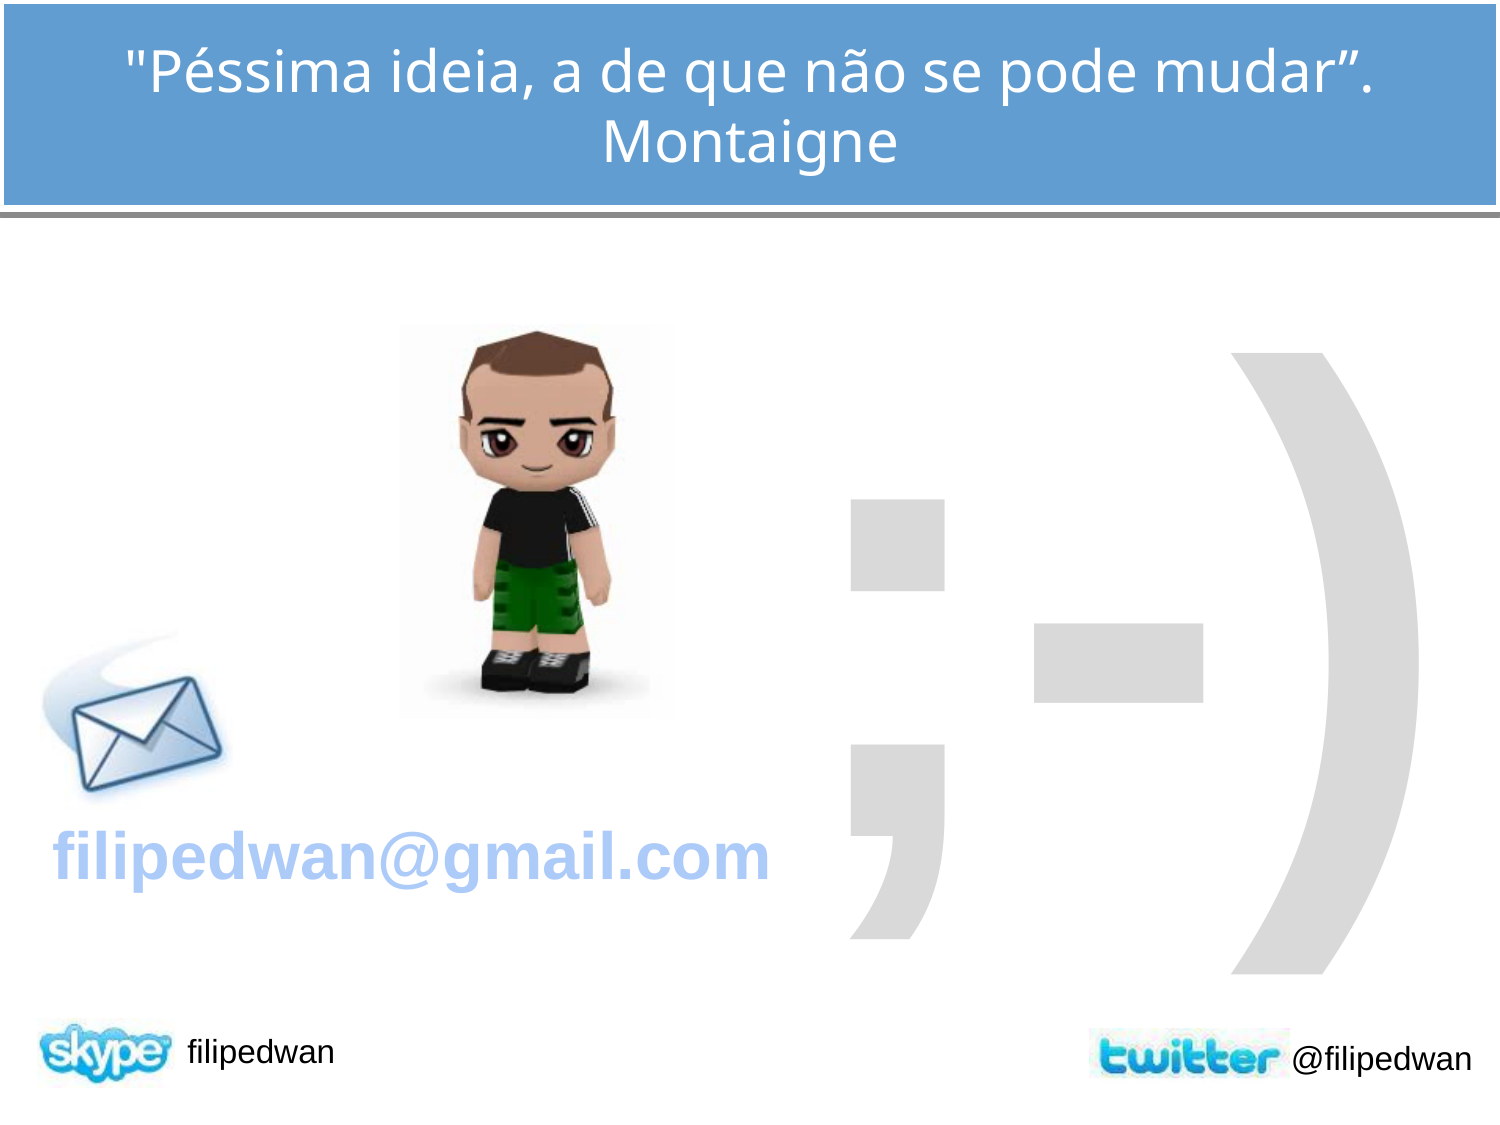

"Péssima ideia, a de que não se pode mudar”. Montaigne
;-)
filipedwan@gmail.com
filipedwan
 @filipedwan